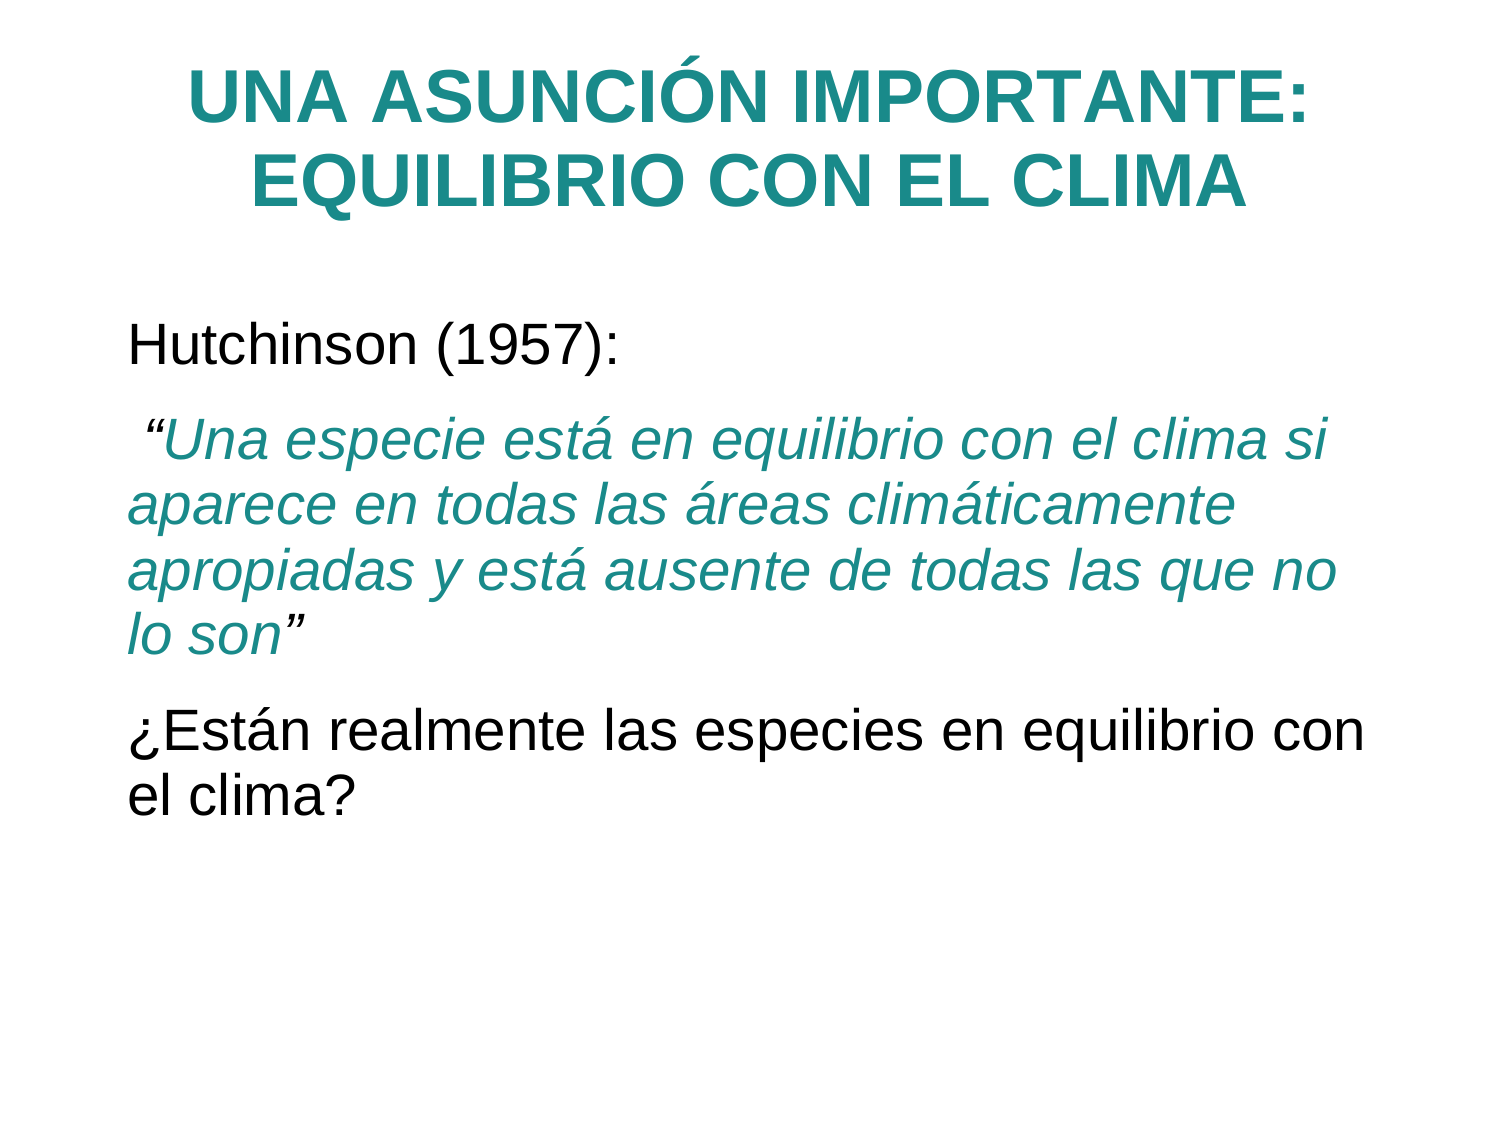

# UNA ASUNCIÓN IMPORTANTE: EQUILIBRIO CON EL CLIMA
Hutchinson (1957):
 “Una especie está en equilibrio con el clima si aparece en todas las áreas climáticamente apropiadas y está ausente de todas las que no lo son”
¿Están realmente las especies en equilibrio con el clima?